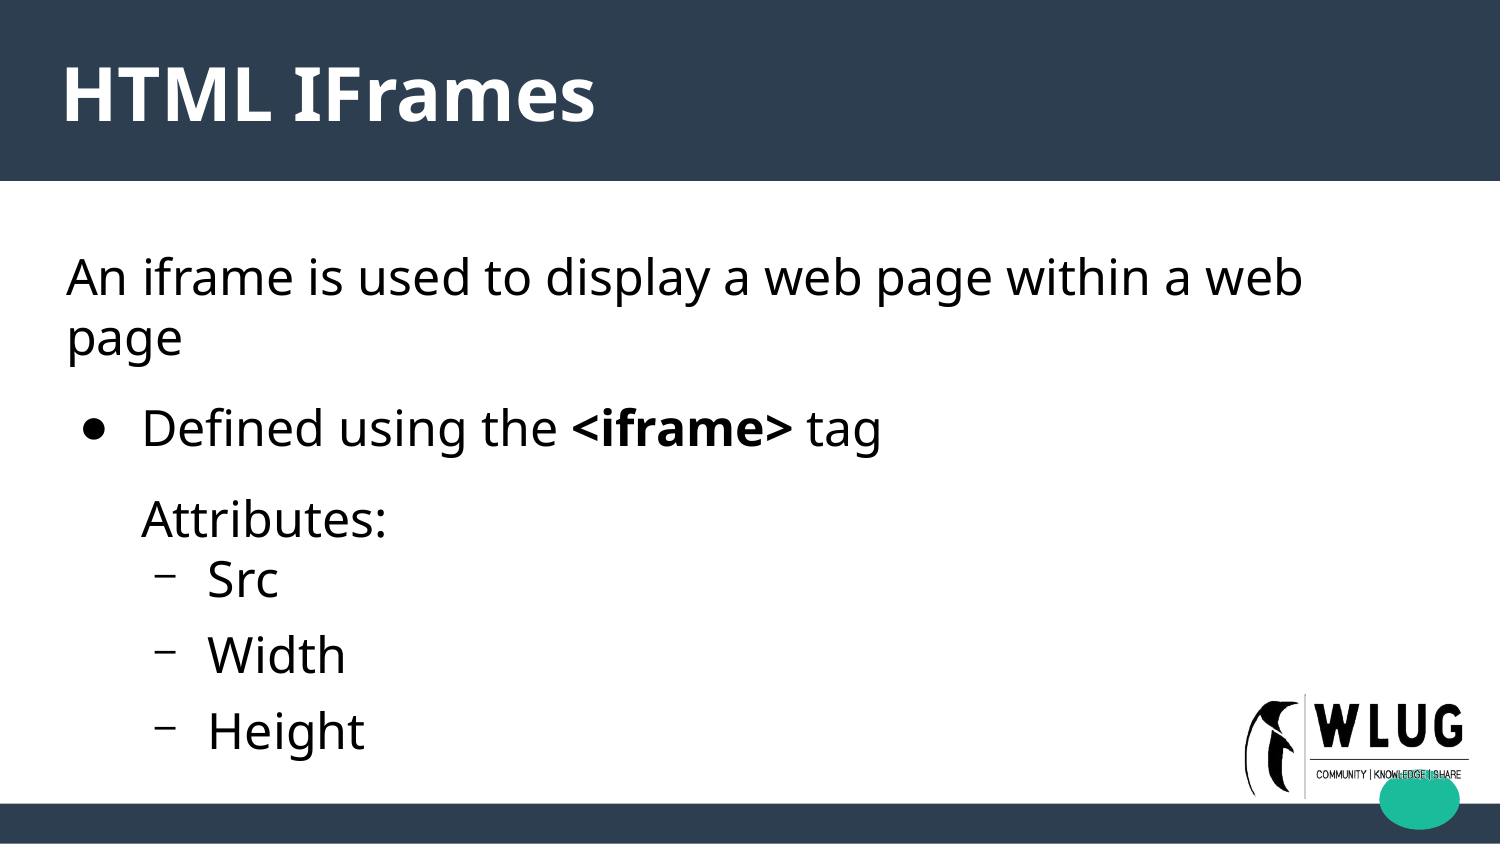

# HTML IFrames
An iframe is used to display a web page within a web page
Defined using the <iframe> tag
Attributes:
Src
Width
Height